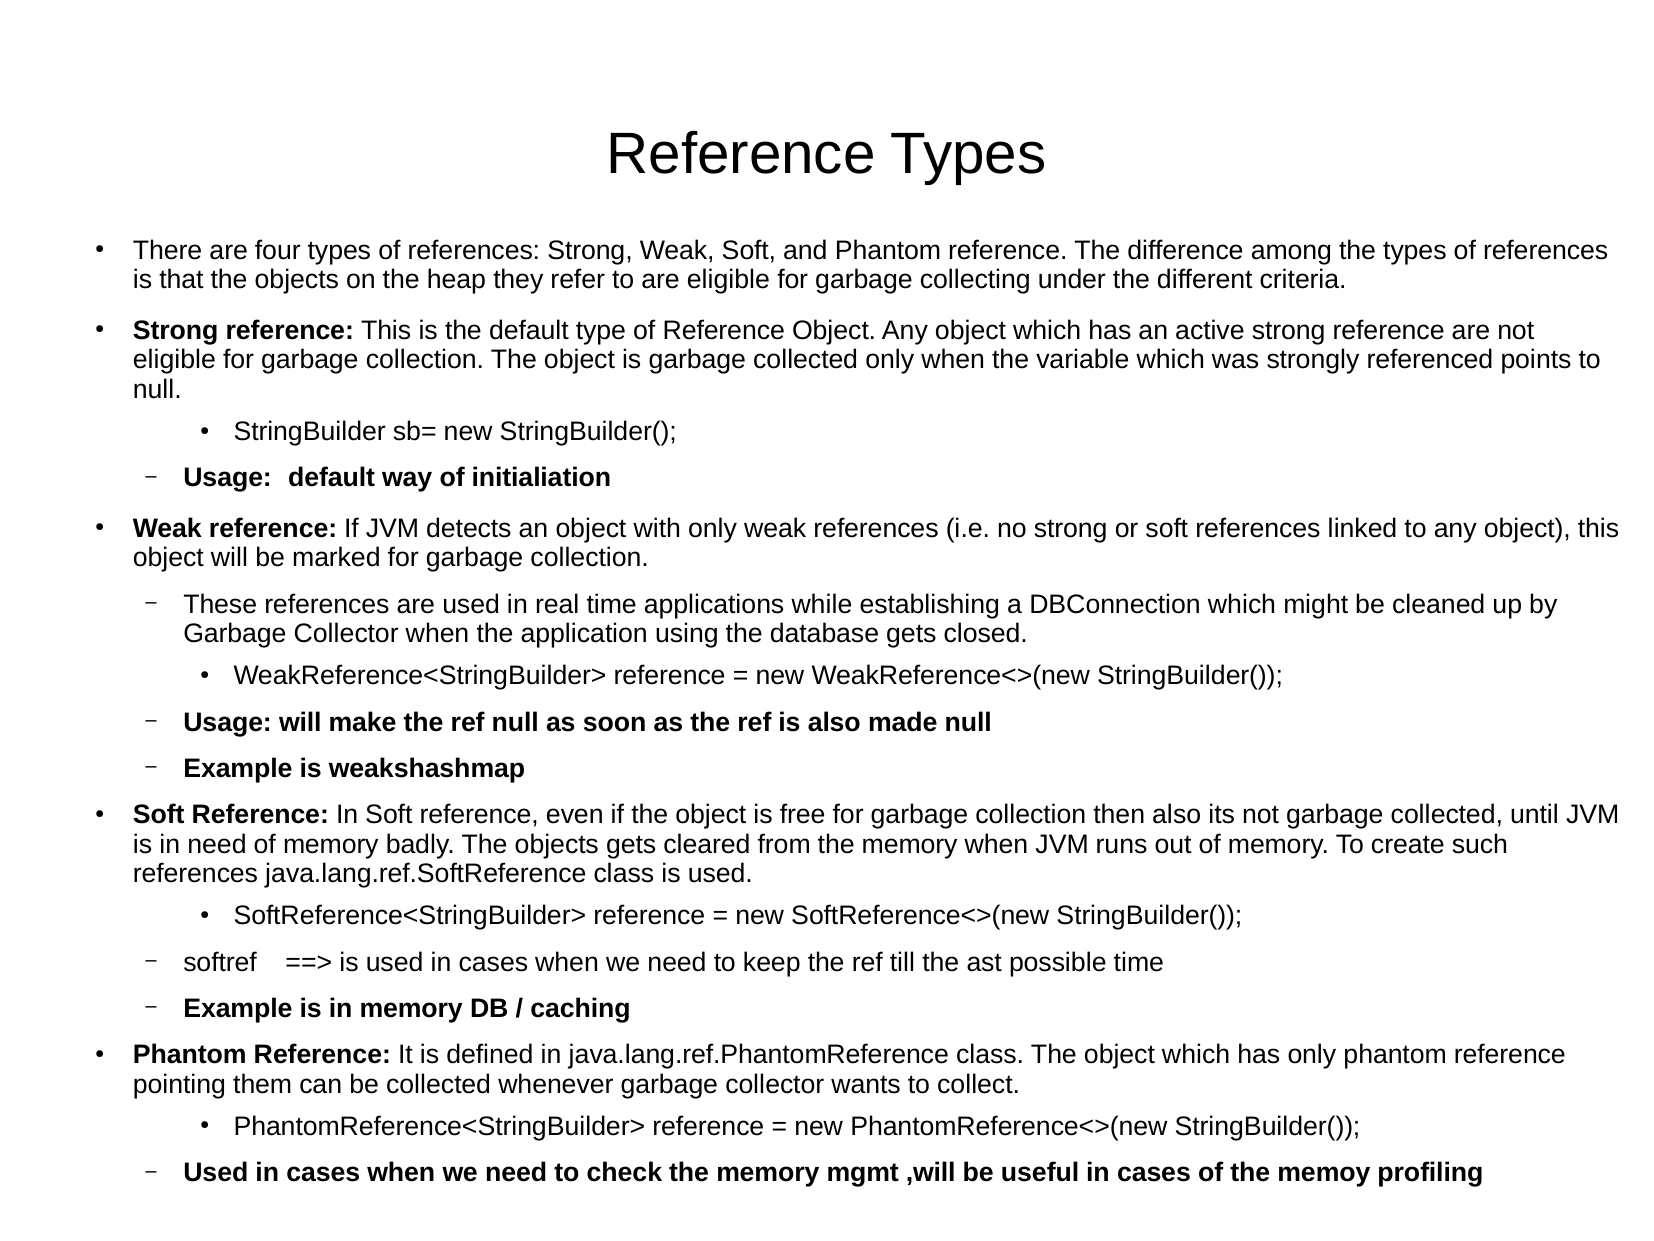

# Reference Types
There are four types of references: Strong, Weak, Soft, and Phantom reference. The difference among the types of references is that the objects on the heap they refer to are eligible for garbage collecting under the different criteria.
Strong reference: This is the default type of Reference Object. Any object which has an active strong reference are not eligible for garbage collection. The object is garbage collected only when the variable which was strongly referenced points to null.
StringBuilder sb= new StringBuilder();
Usage:	default way of initialiation
Weak reference: If JVM detects an object with only weak references (i.e. no strong or soft references linked to any object), this object will be marked for garbage collection.
These references are used in real time applications while establishing a DBConnection which might be cleaned up by Garbage Collector when the application using the database gets closed.
WeakReference<StringBuilder> reference = new WeakReference<>(new StringBuilder());
Usage: will make the ref null as soon as the ref is also made null
Example is weakshashmap
Soft Reference: In Soft reference, even if the object is free for garbage collection then also its not garbage collected, until JVM is in need of memory badly. The objects gets cleared from the memory when JVM runs out of memory. To create such references java.lang.ref.SoftReference class is used.
SoftReference<StringBuilder> reference = new SoftReference<>(new StringBuilder());
softref ==> is used in cases when we need to keep the ref till the ast possible time
Example is in memory DB / caching
Phantom Reference: It is defined in java.lang.ref.PhantomReference class. The object which has only phantom reference pointing them can be collected whenever garbage collector wants to collect.
PhantomReference<StringBuilder> reference = new PhantomReference<>(new StringBuilder());
Used in cases when we need to check the memory mgmt ,will be useful in cases of the memoy profiling